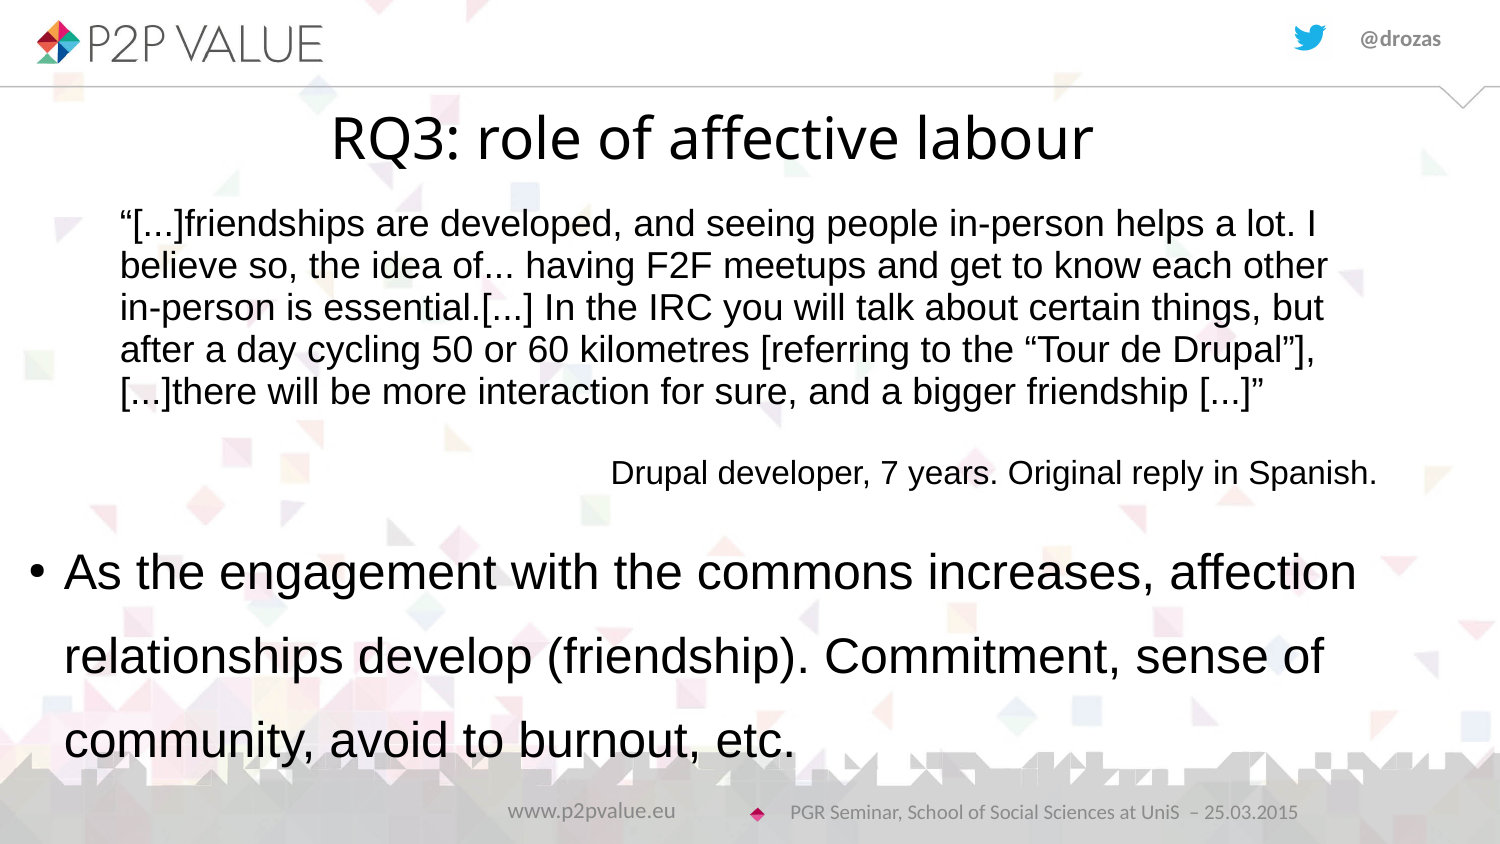

@drozas
# RQ3: role of affective labour
“[...]friendships are developed, and seeing people in-person helps a lot. I
believe so, the idea of... having F2F meetups and get to know each other
in-person is essential.[...] In the IRC you will talk about certain things, but
after a day cycling 50 or 60 kilometres [referring to the “Tour de Drupal”],[...]there will be more interaction for sure, and a bigger friendship [...]”
Drupal developer, 7 years. Original reply in Spanish.
As the engagement with the commons increases, affection relationships develop (friendship). Commitment, sense of community, avoid to burnout, etc.
PGR Seminar, School of Social Sciences at UniS – 25.03.2015
www.p2pvalue.eu